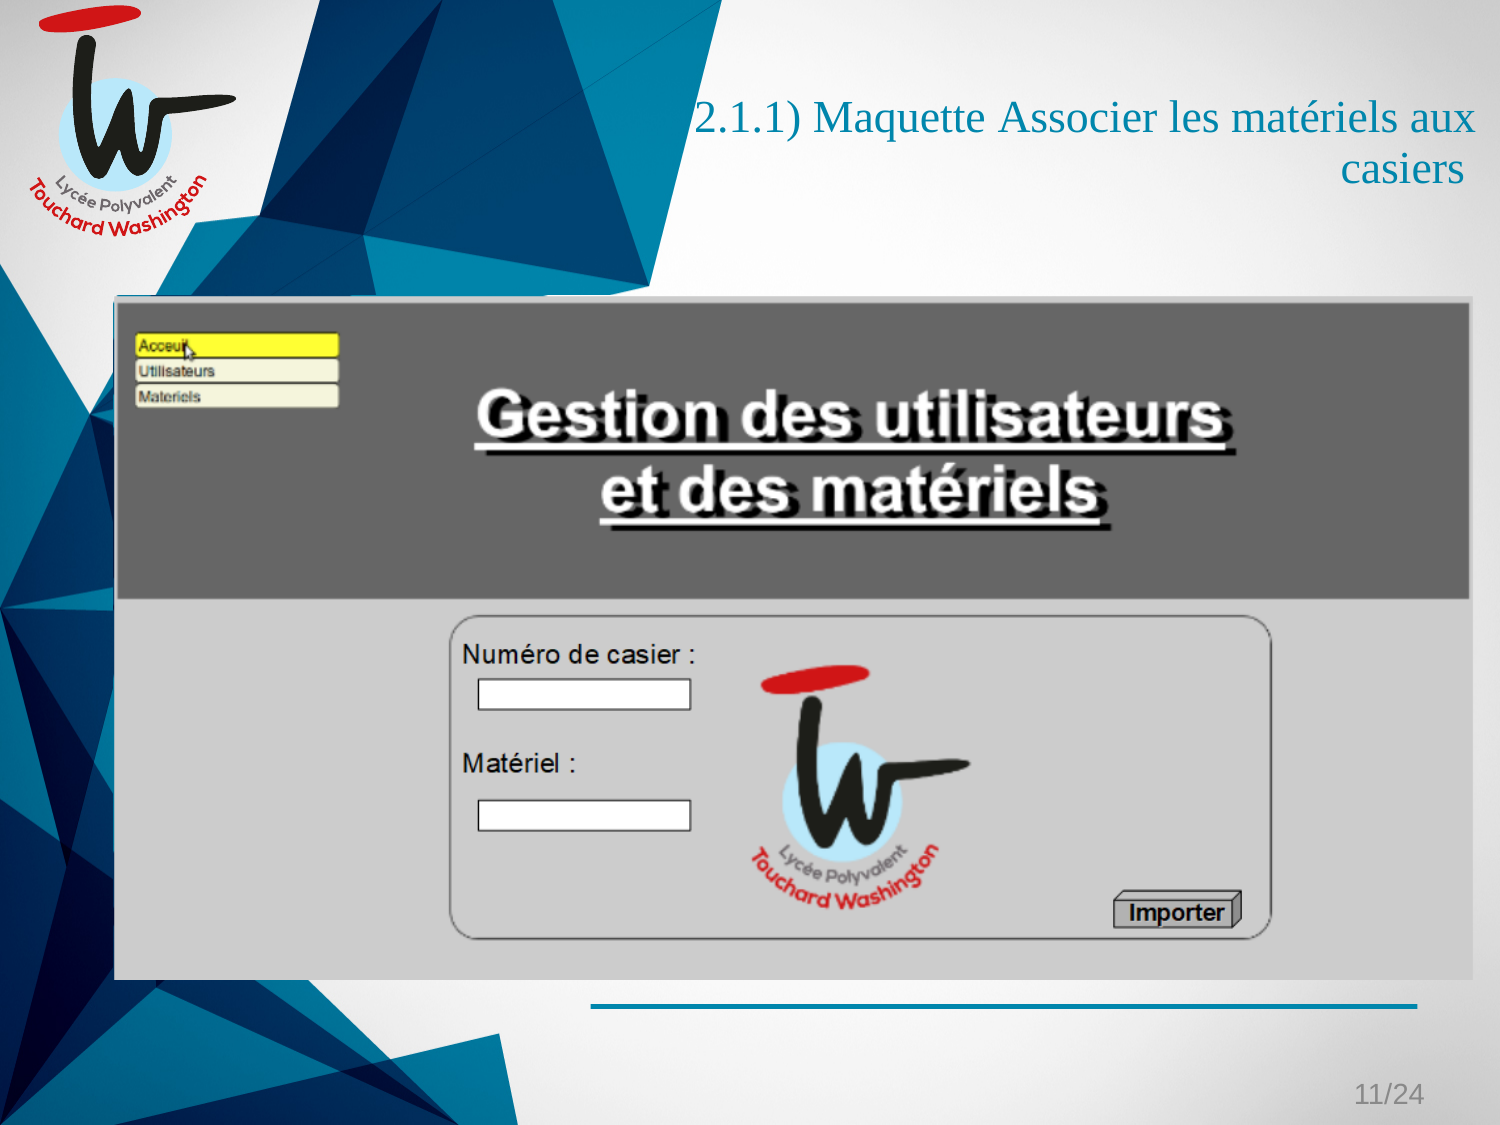

# 2.1.1) Maquette Associer les matériels aux casiers
11